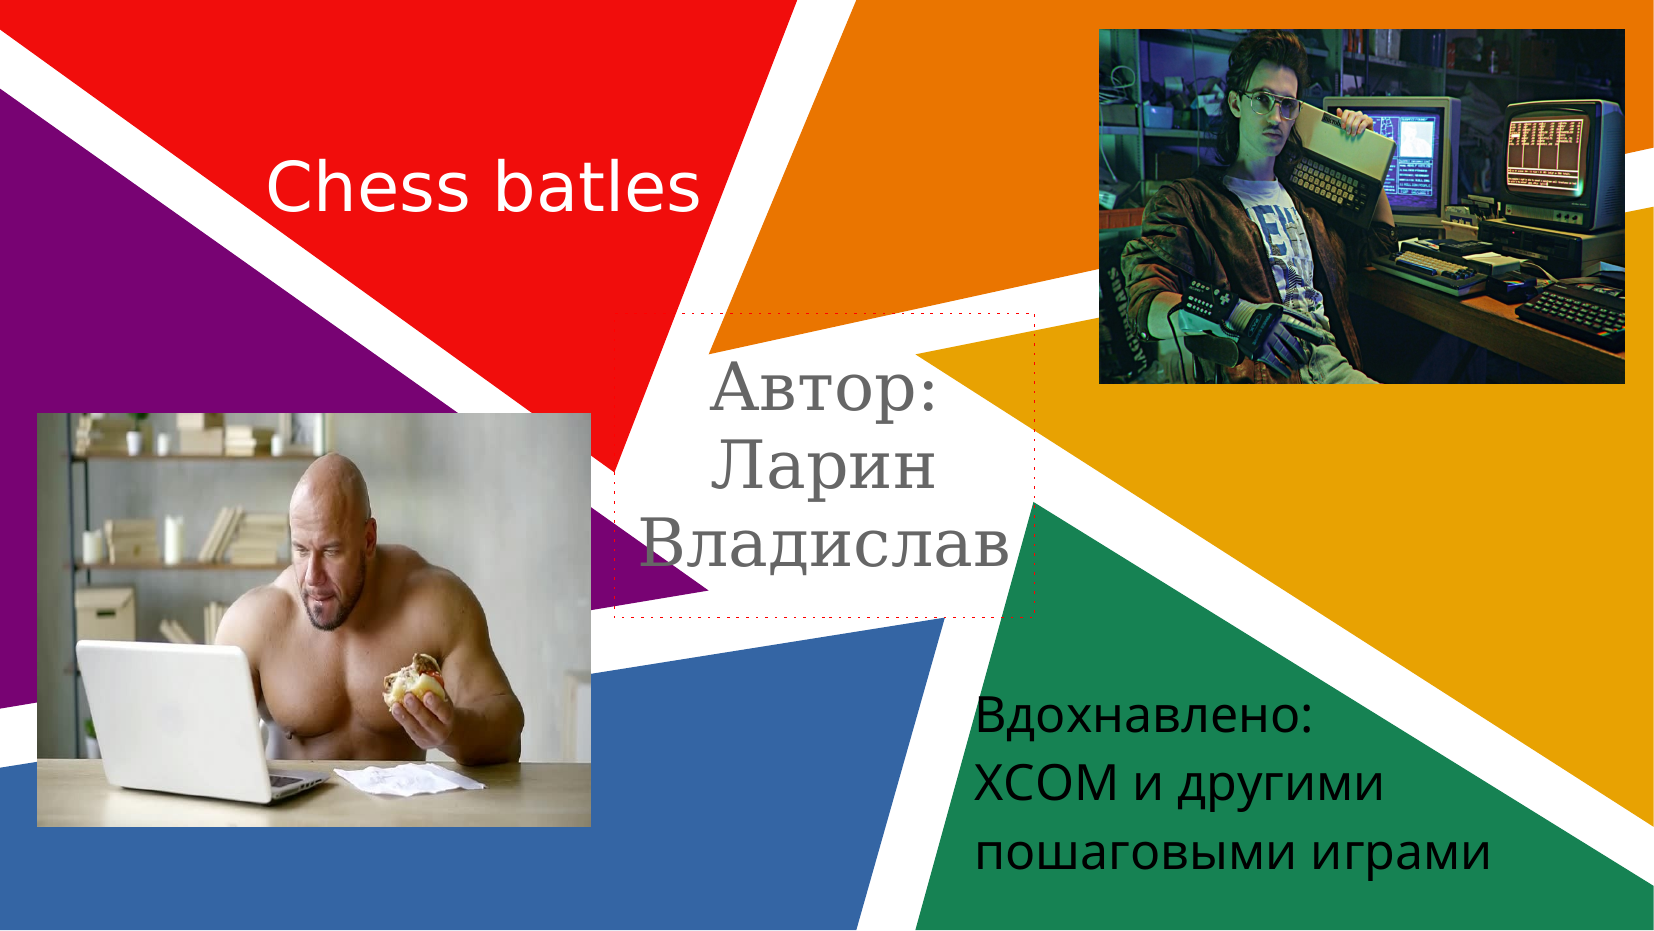

Chess batles
# Автор:
Ларин Владислав
Вдохнавлено:
XCOM и другими пошаговыми играми